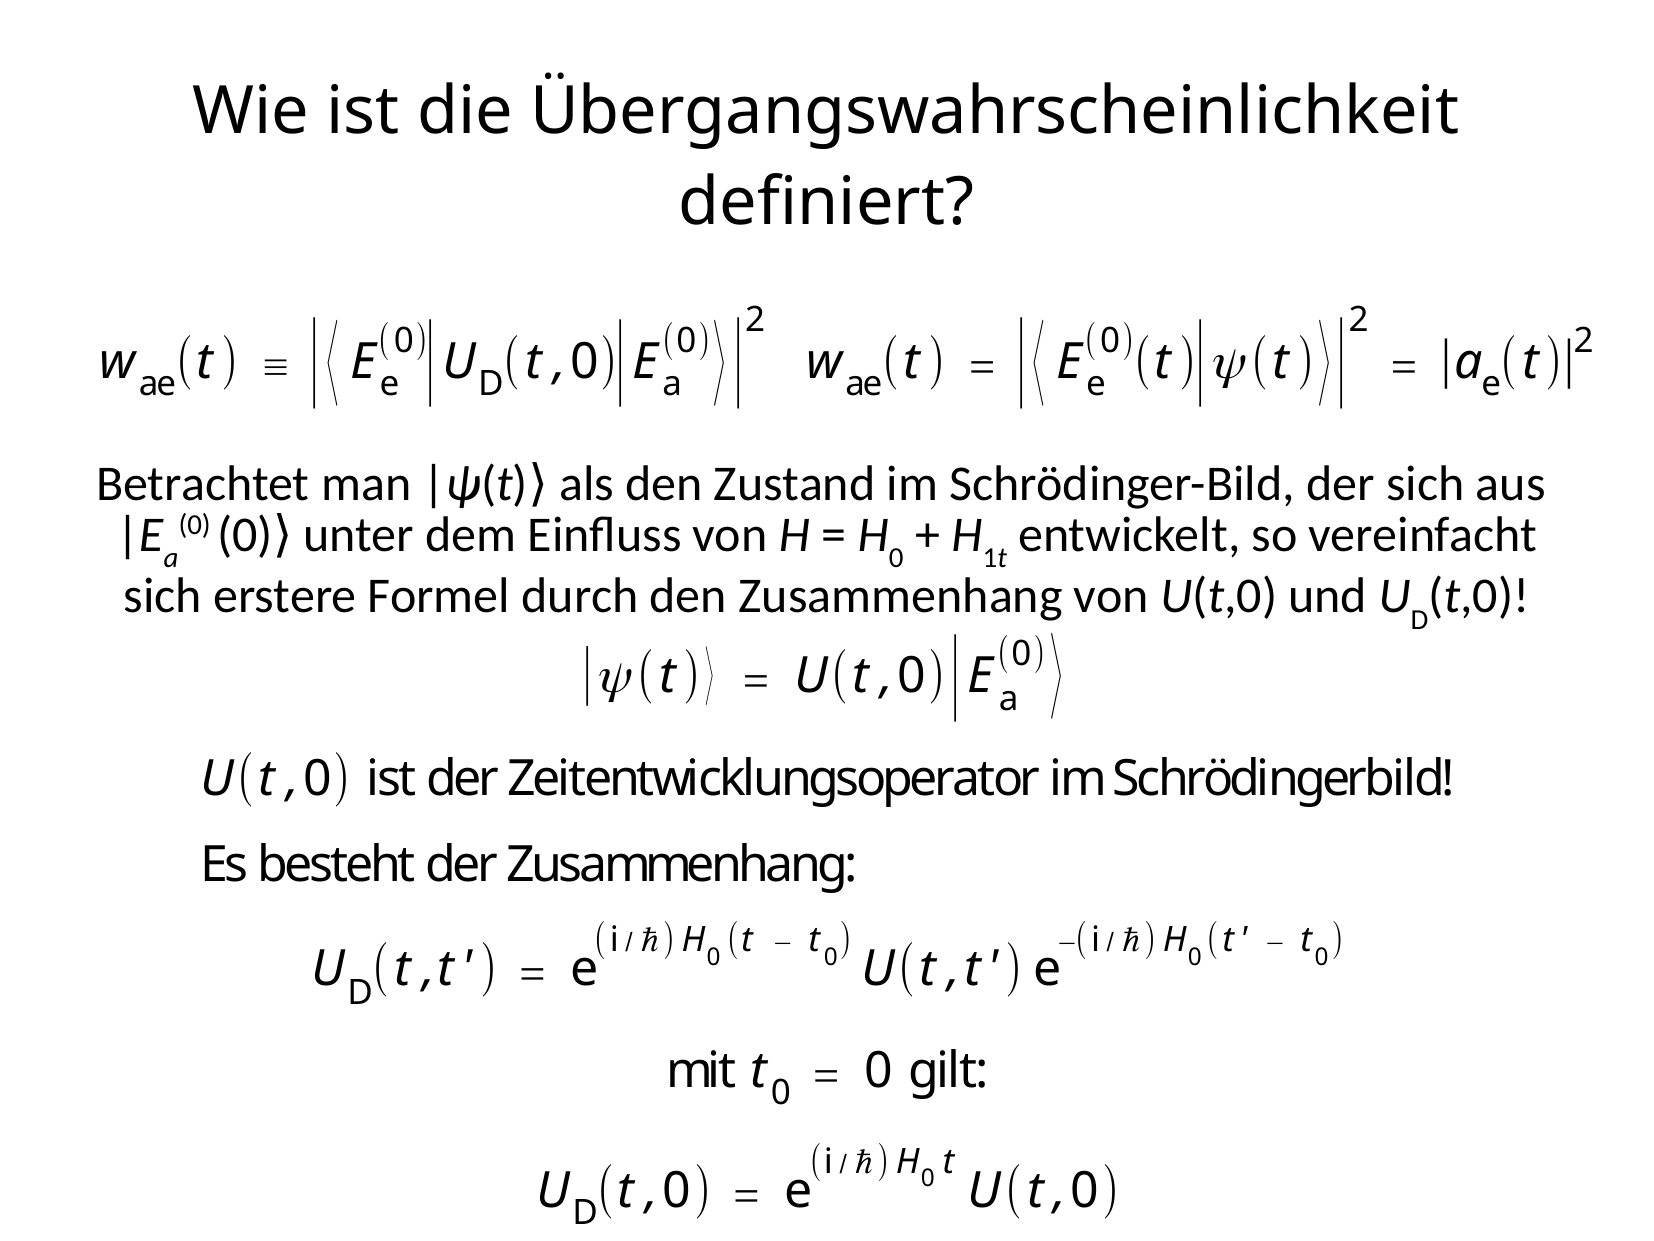

# Wie ist die Übergangswahrscheinlichkeit definiert?
Betrachtet man |ψ(t)⟩ als den Zustand im Schrödinger-Bild, der sich aus
|Ea(0) (0)⟩ unter dem Einfluss von H = H0 + H1t entwickelt, so vereinfacht sich erstere Formel durch den Zusammenhang von U(t,0) und UD(t,0)!